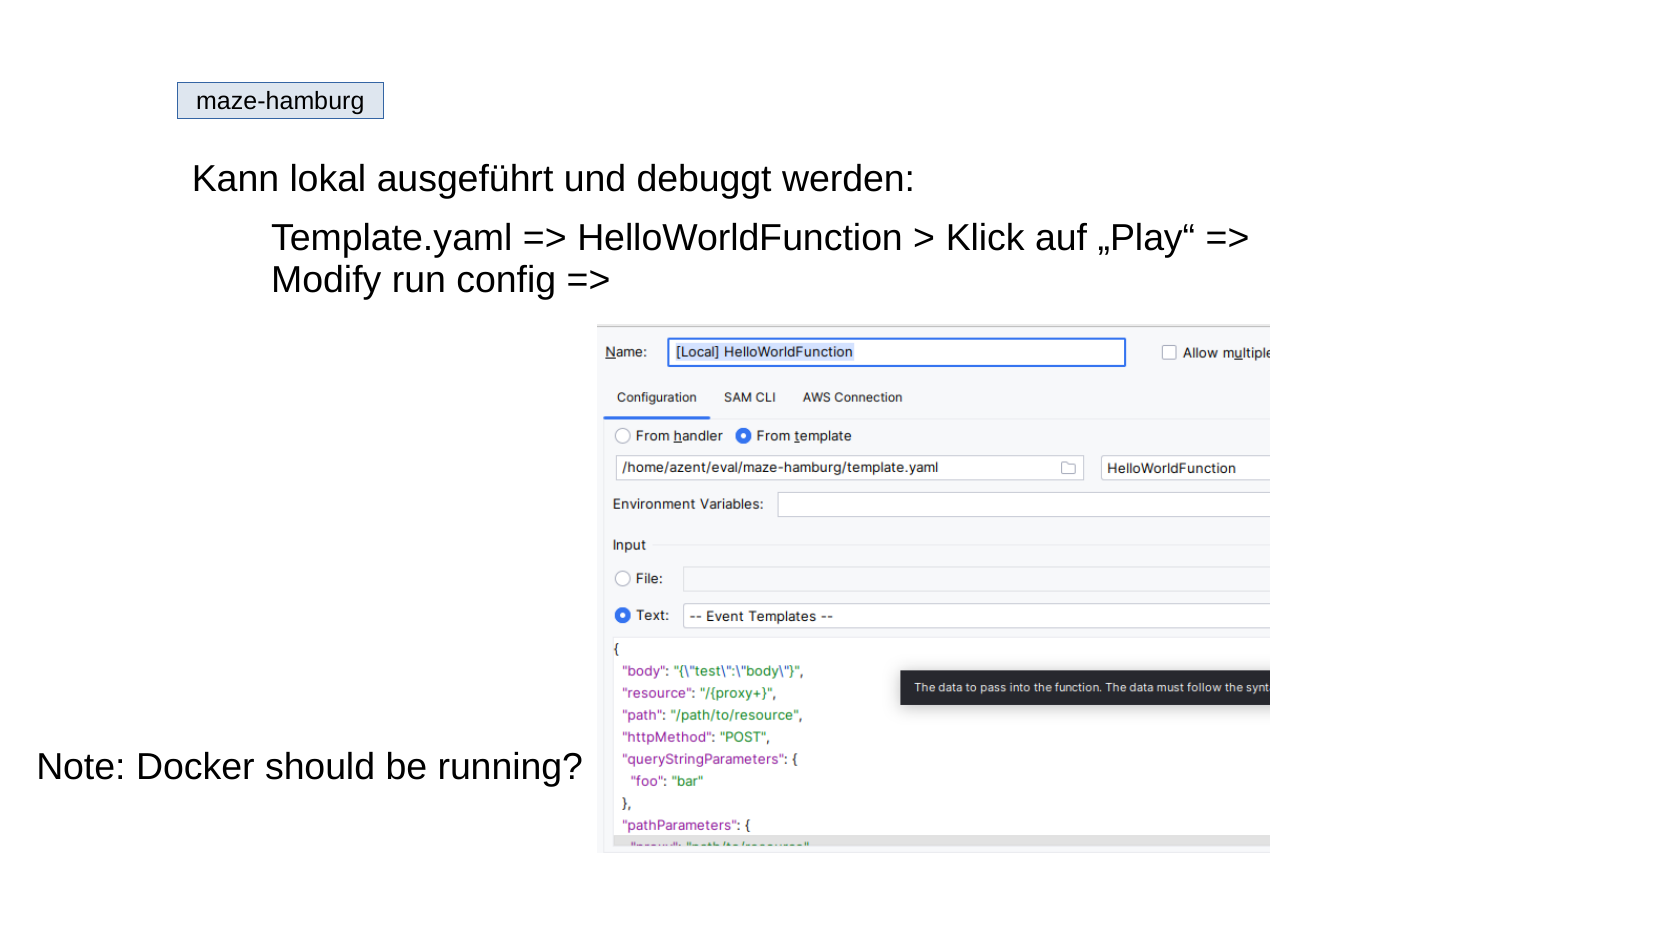

maze-hamburg
Kann lokal ausgeführt und debuggt werden:
Template.yaml => HelloWorldFunction > Klick auf „Play“ =>
Modify run config =>
Note: Docker should be running?